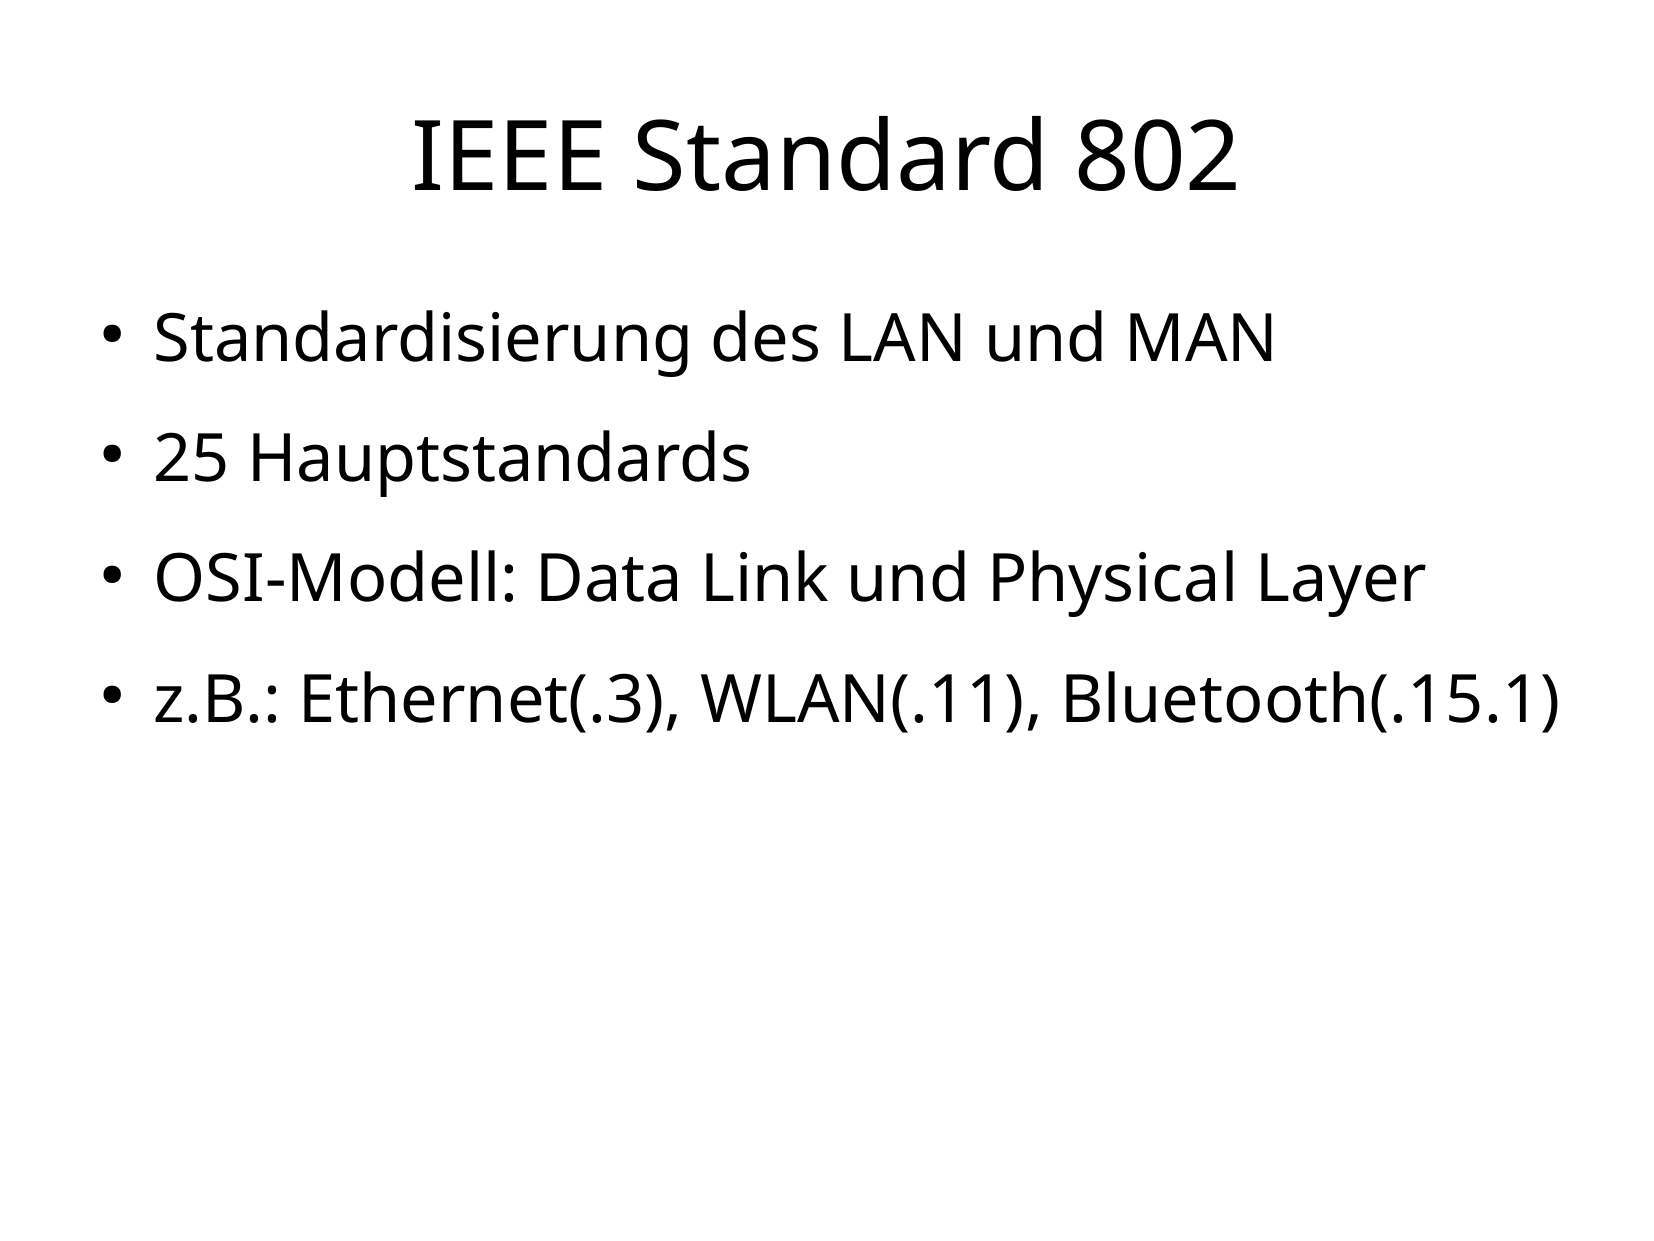

# IEEE Standard 802
Standardisierung des LAN und MAN
25 Hauptstandards
OSI-Modell: Data Link und Physical Layer
z.B.: Ethernet(.3), WLAN(.11), Bluetooth(.15.1)